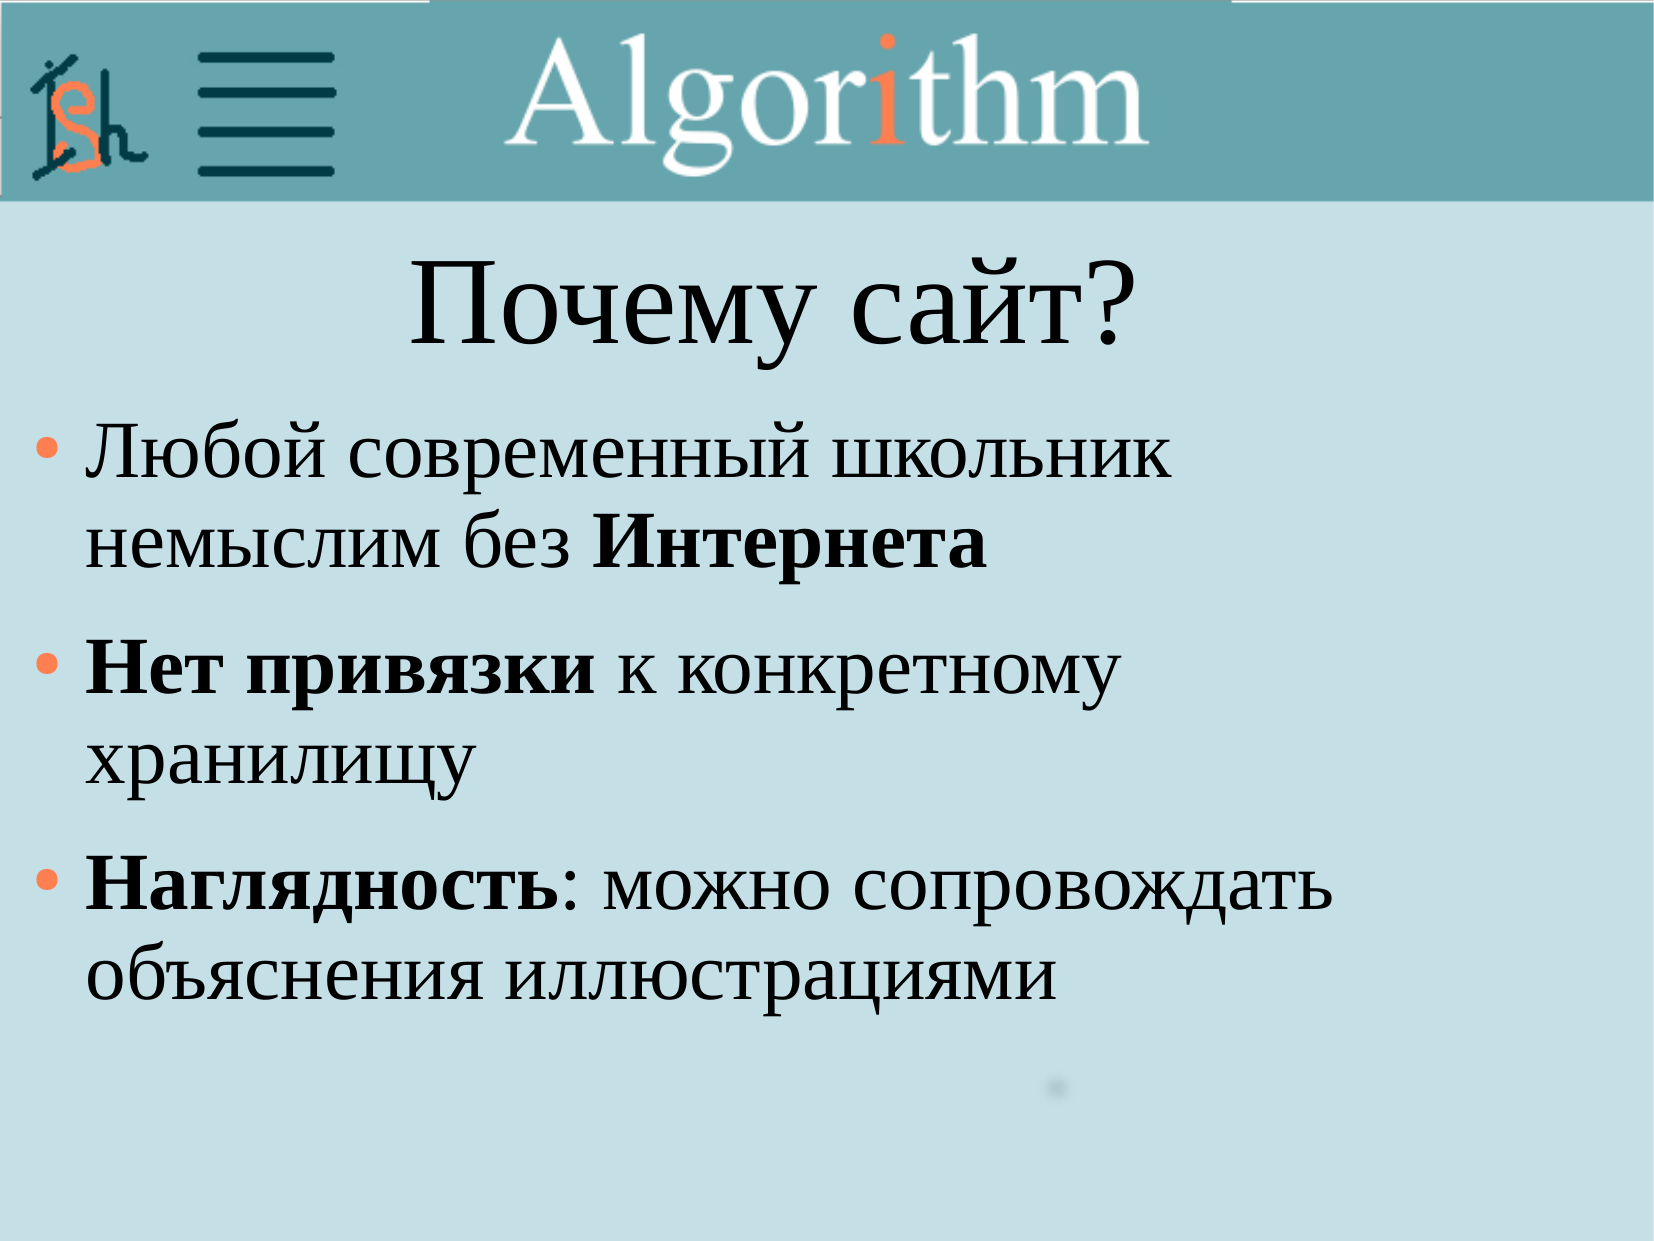

Почему сайт?
# Любой современный школьник немыслим без Интернета
Нет привязки к конкретному хранилищу
Наглядность: можно сопровождать объяснения иллюстрациями